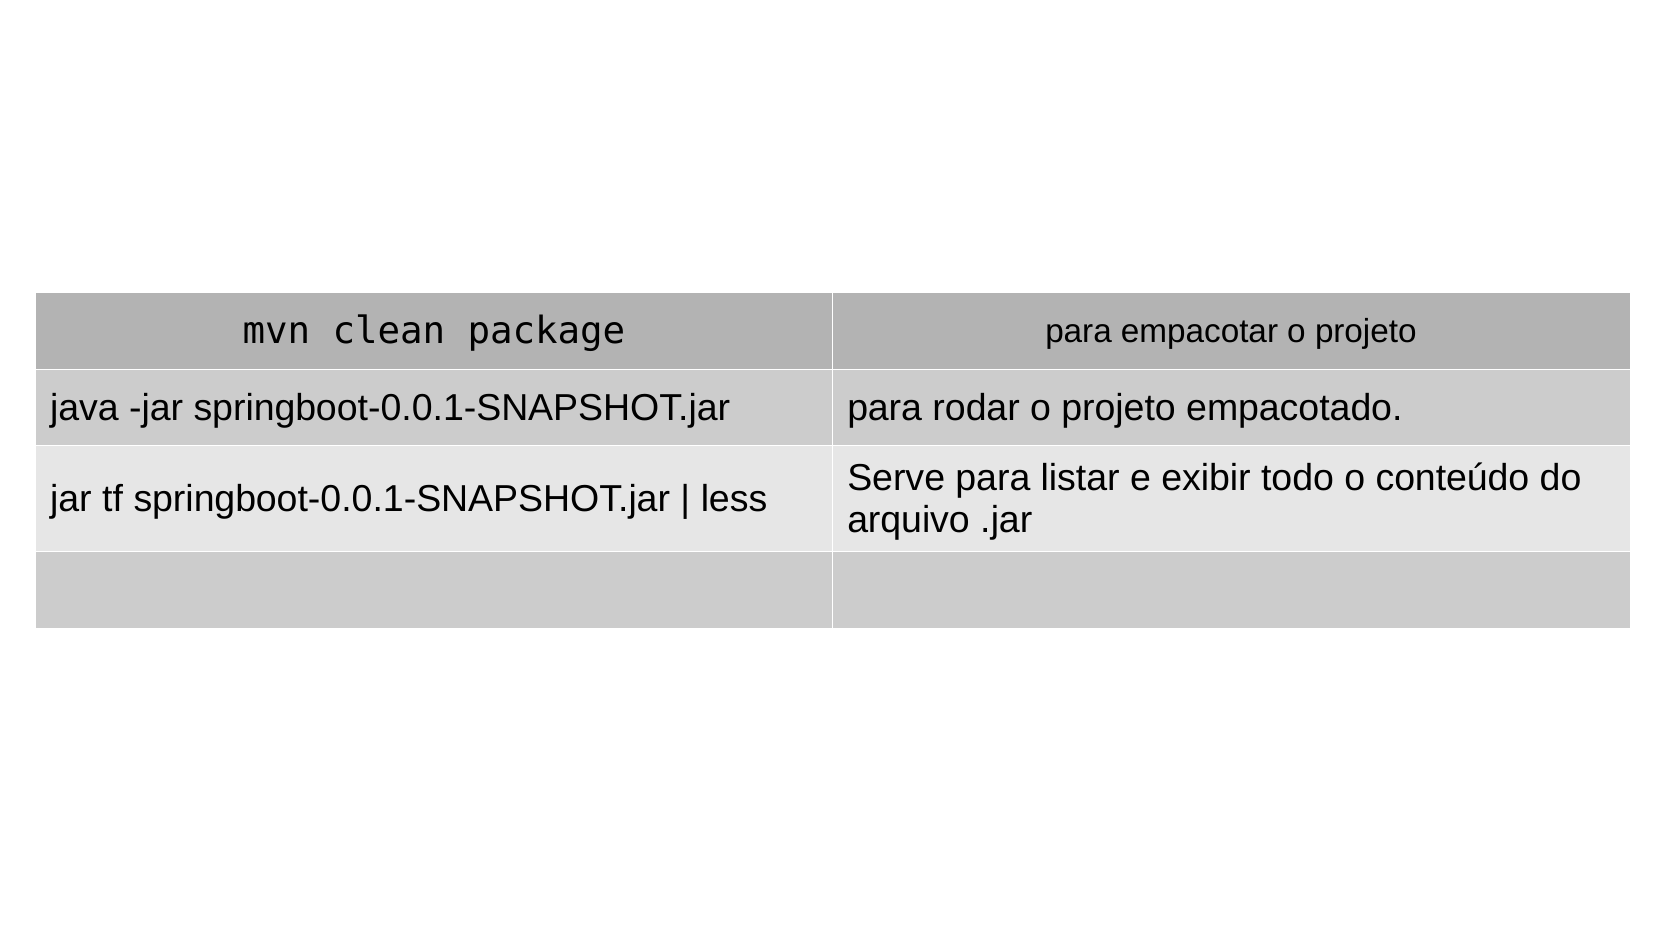

| mvn clean package | para empacotar o projeto |
| --- | --- |
| java -jar springboot-0.0.1-SNAPSHOT.jar | para rodar o projeto empacotado. |
| jar tf springboot-0.0.1-SNAPSHOT.jar | less | Serve para listar e exibir todo o conteúdo do arquivo .jar |
| | |